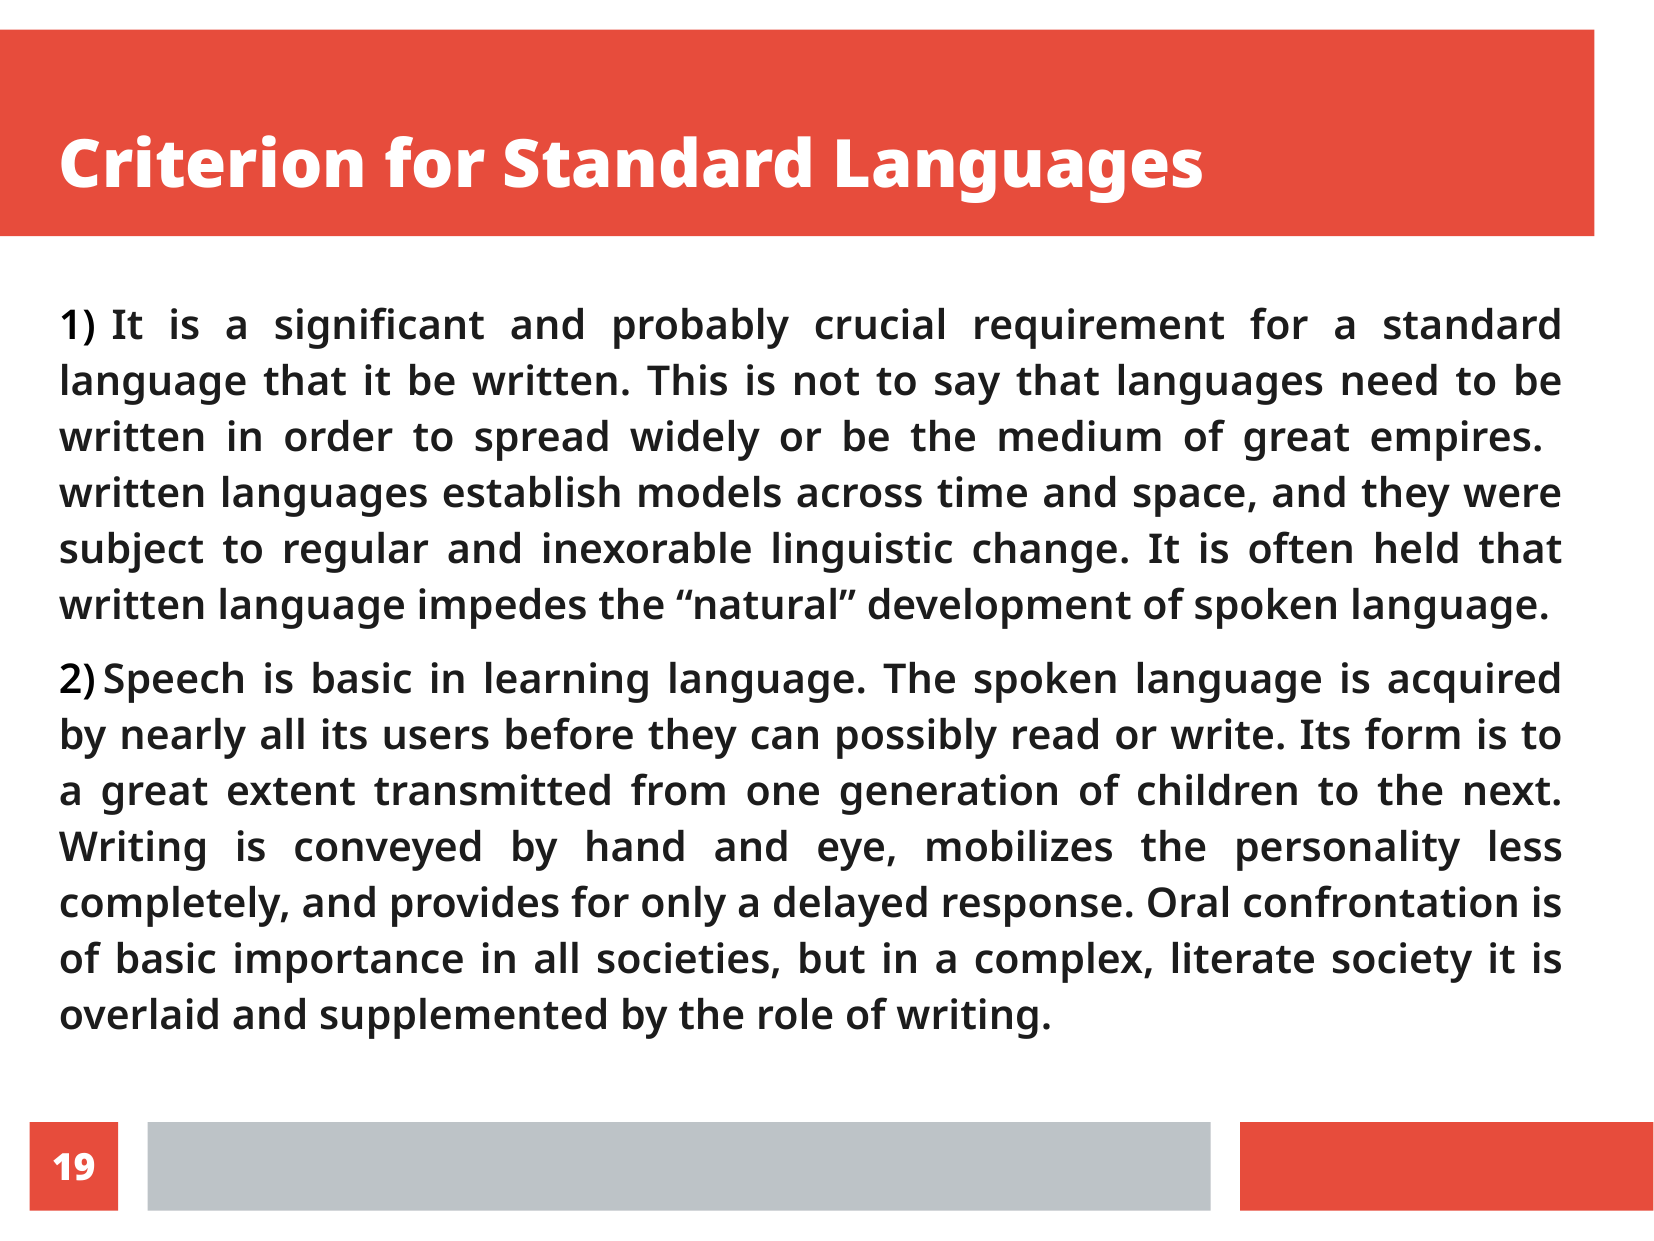

# Criterion for Standard Languages
 It is a significant and probably crucial requirement for a standard language that it be written. This is not to say that languages need to be written in order to spread widely or be the medium of great empires. written languages establish models across time and space, and they were subject to regular and inexorable linguistic change. It is often held that written language impedes the “natural” development of spoken language.
 Speech is basic in learning language. The spoken language is acquired by nearly all its users before they can possibly read or write. Its form is to a great extent transmitted from one generation of children to the next. Writing is conveyed by hand and eye, mobilizes the personality less completely, and provides for only a delayed response. Oral confrontation is of basic importance in all societies, but in a complex, literate society it is overlaid and supplemented by the role of writing.
19